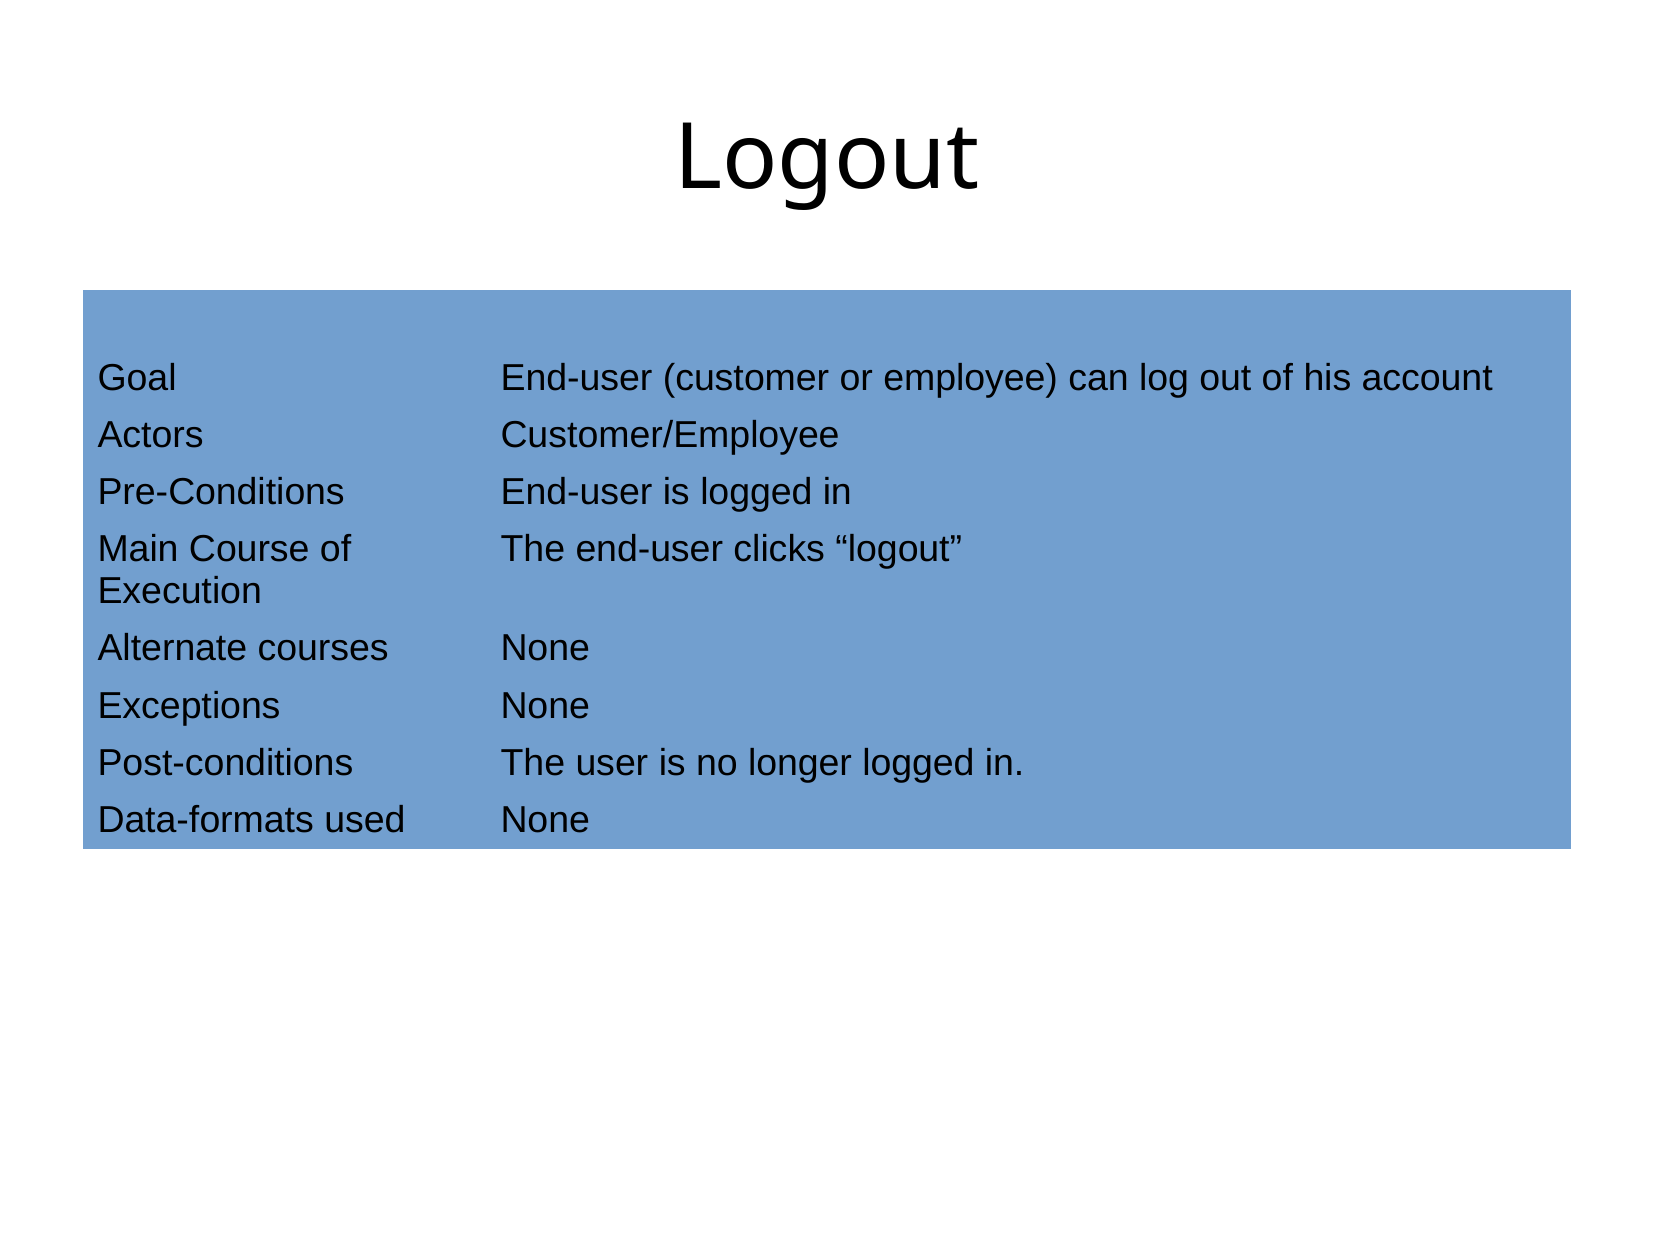

# Logout
| | |
| --- | --- |
| Goal | End-user (customer or employee) can log out of his account |
| Actors | Customer/Employee |
| Pre-Conditions | End-user is logged in |
| Main Course of Execution | The end-user clicks “logout” |
| Alternate courses | None |
| Exceptions | None |
| Post-conditions | The user is no longer logged in. |
| Data-formats used | None |